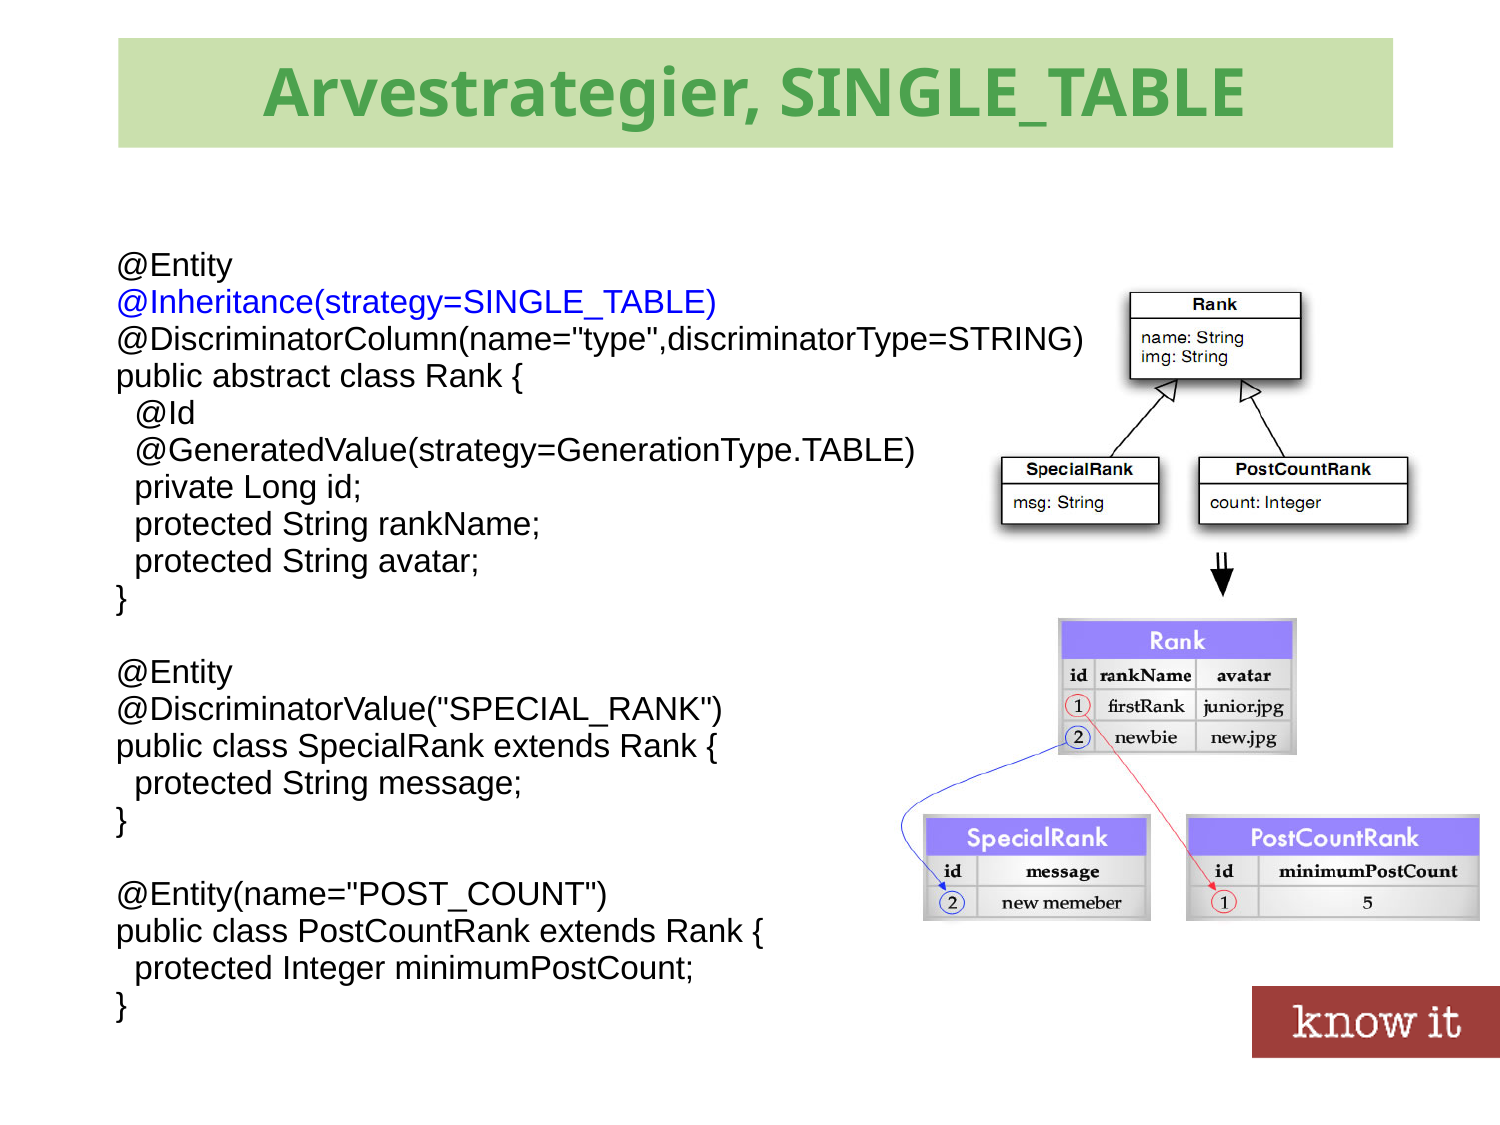

Arvestrategier, SINGLE_TABLE
@Entity
@Inheritance(strategy=SINGLE_TABLE)
@DiscriminatorColumn(name="type",discriminatorType=STRING)
public abstract class Rank {
 @Id
 @GeneratedValue(strategy=GenerationType.TABLE)
 private Long id;
 protected String rankName;
 protected String avatar;
}
@Entity
@DiscriminatorValue("SPECIAL_RANK")
public class SpecialRank extends Rank {
 protected String message;
}
@Entity(name="POST_COUNT")
public class PostCountRank extends Rank {
 protected Integer minimumPostCount;
}